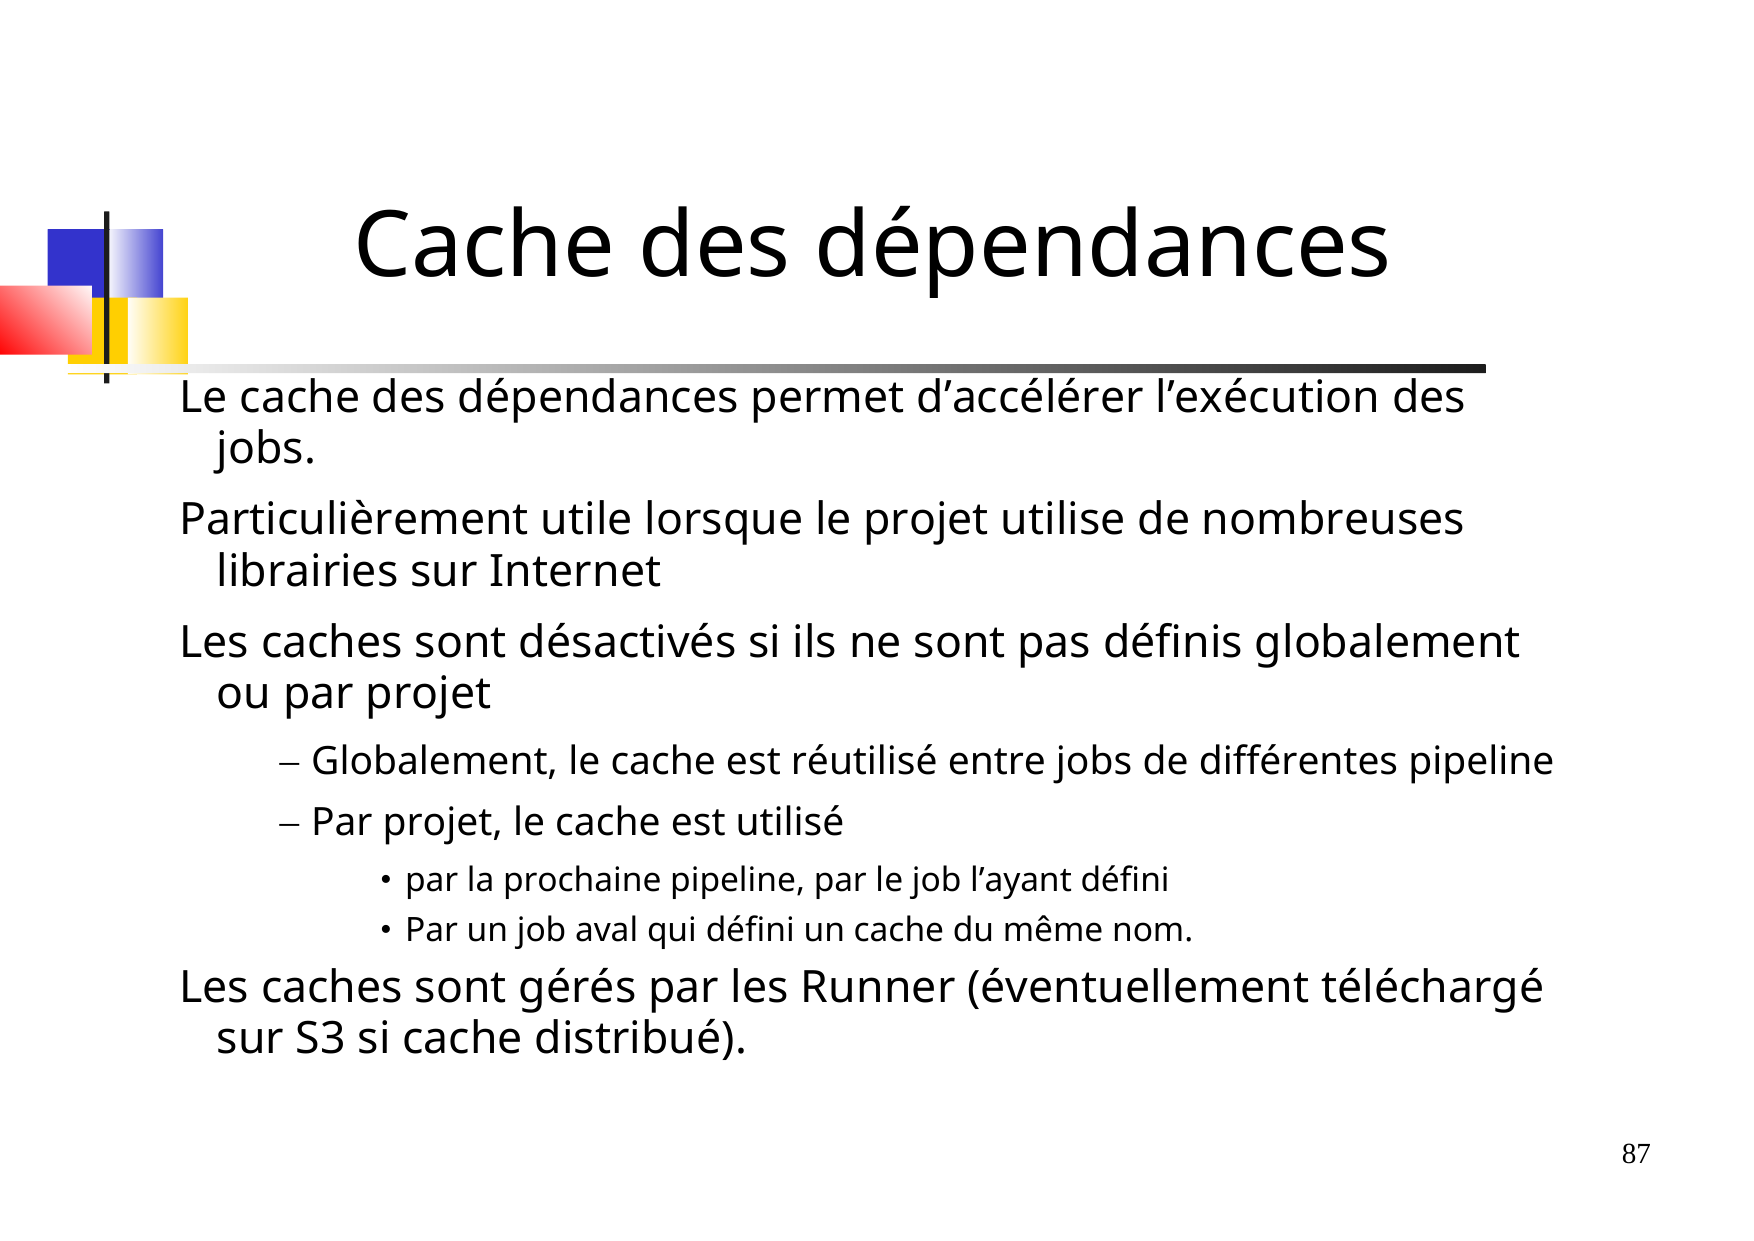

# Cache des dépendances
Le cache des dépendances permet d’accélérer l’exécution des jobs.
Particulièrement utile lorsque le projet utilise de nombreuses librairies sur Internet
Les caches sont désactivés si ils ne sont pas définis globalement ou par projet
Globalement, le cache est réutilisé entre jobs de différentes pipeline
Par projet, le cache est utilisé
par la prochaine pipeline, par le job l’ayant défini
Par un job aval qui défini un cache du même nom.
Les caches sont gérés par les Runner (éventuellement téléchargé sur S3 si cache distribué).